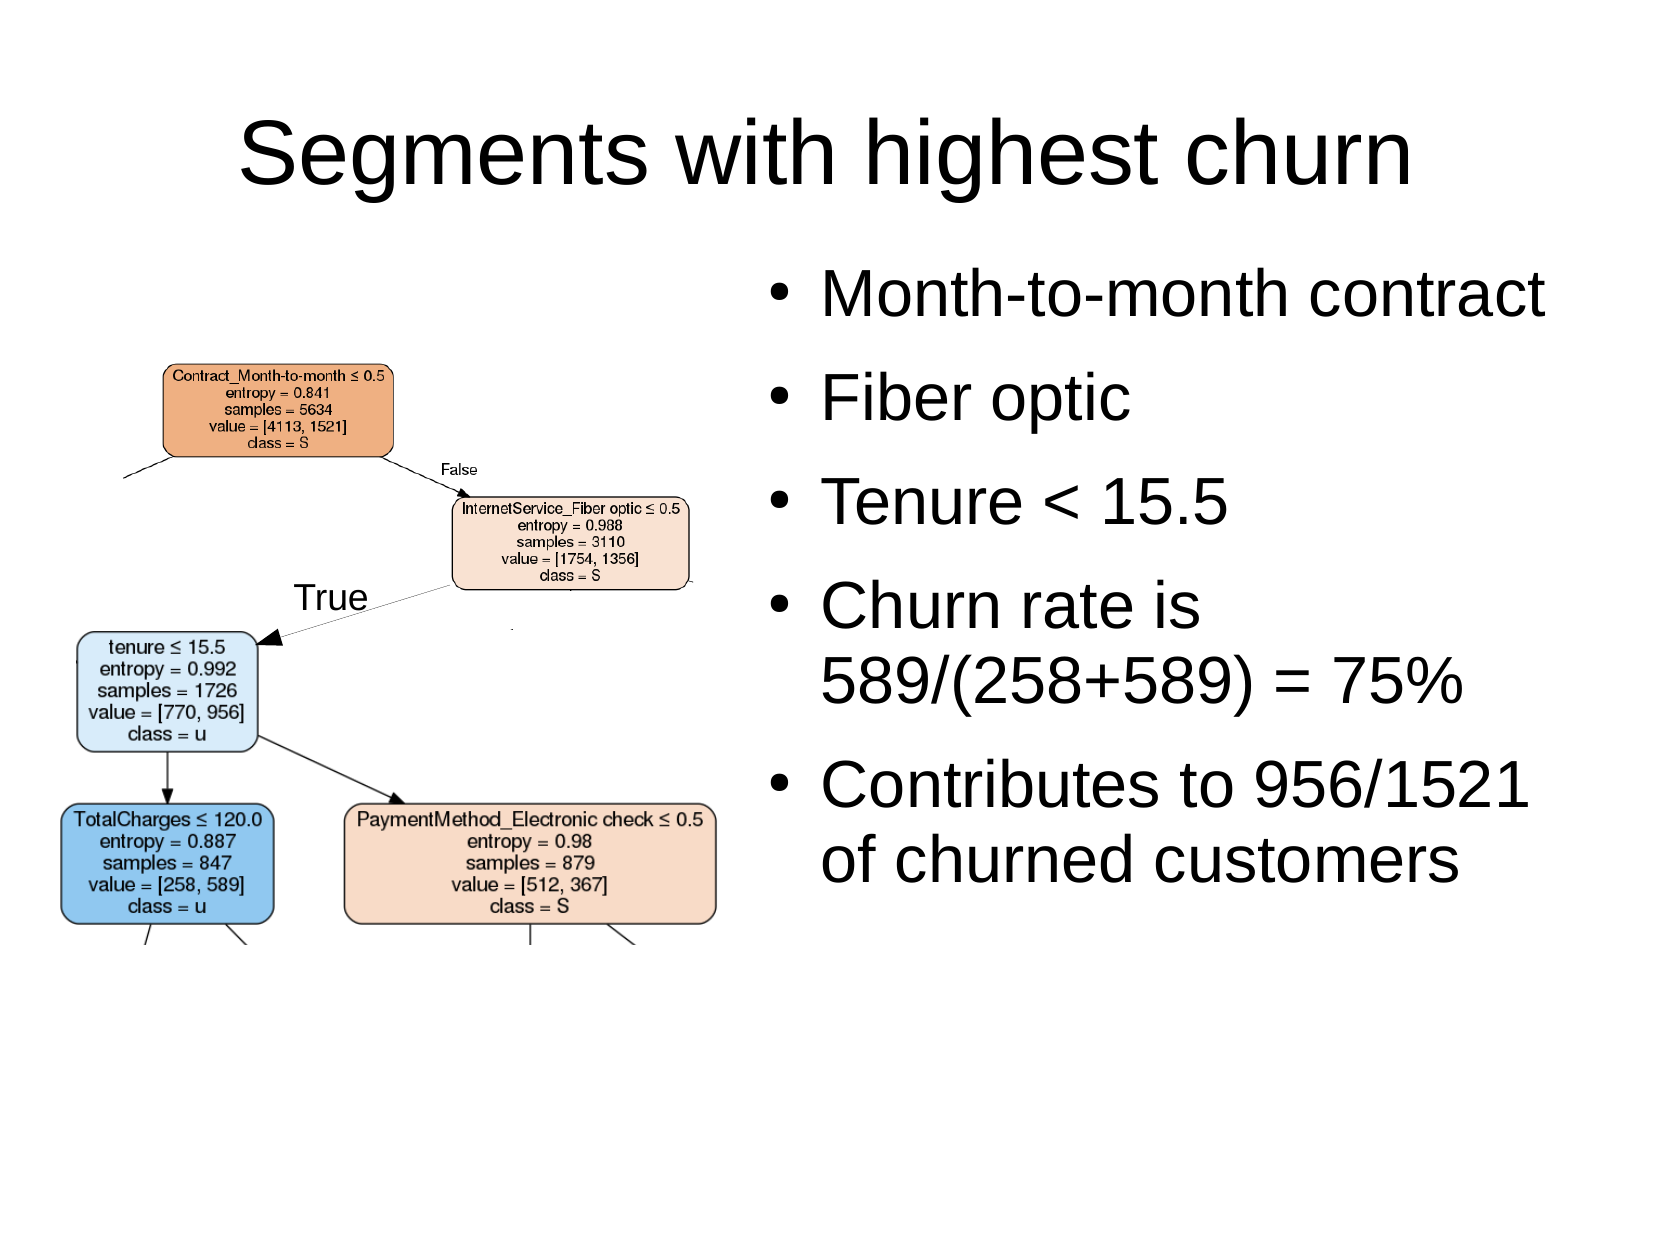

# Segments with highest churn
Month-to-month contract
Fiber optic
Tenure < 15.5
Churn rate is 589/(258+589) = 75%
Contributes to 956/1521 of churned customers
True